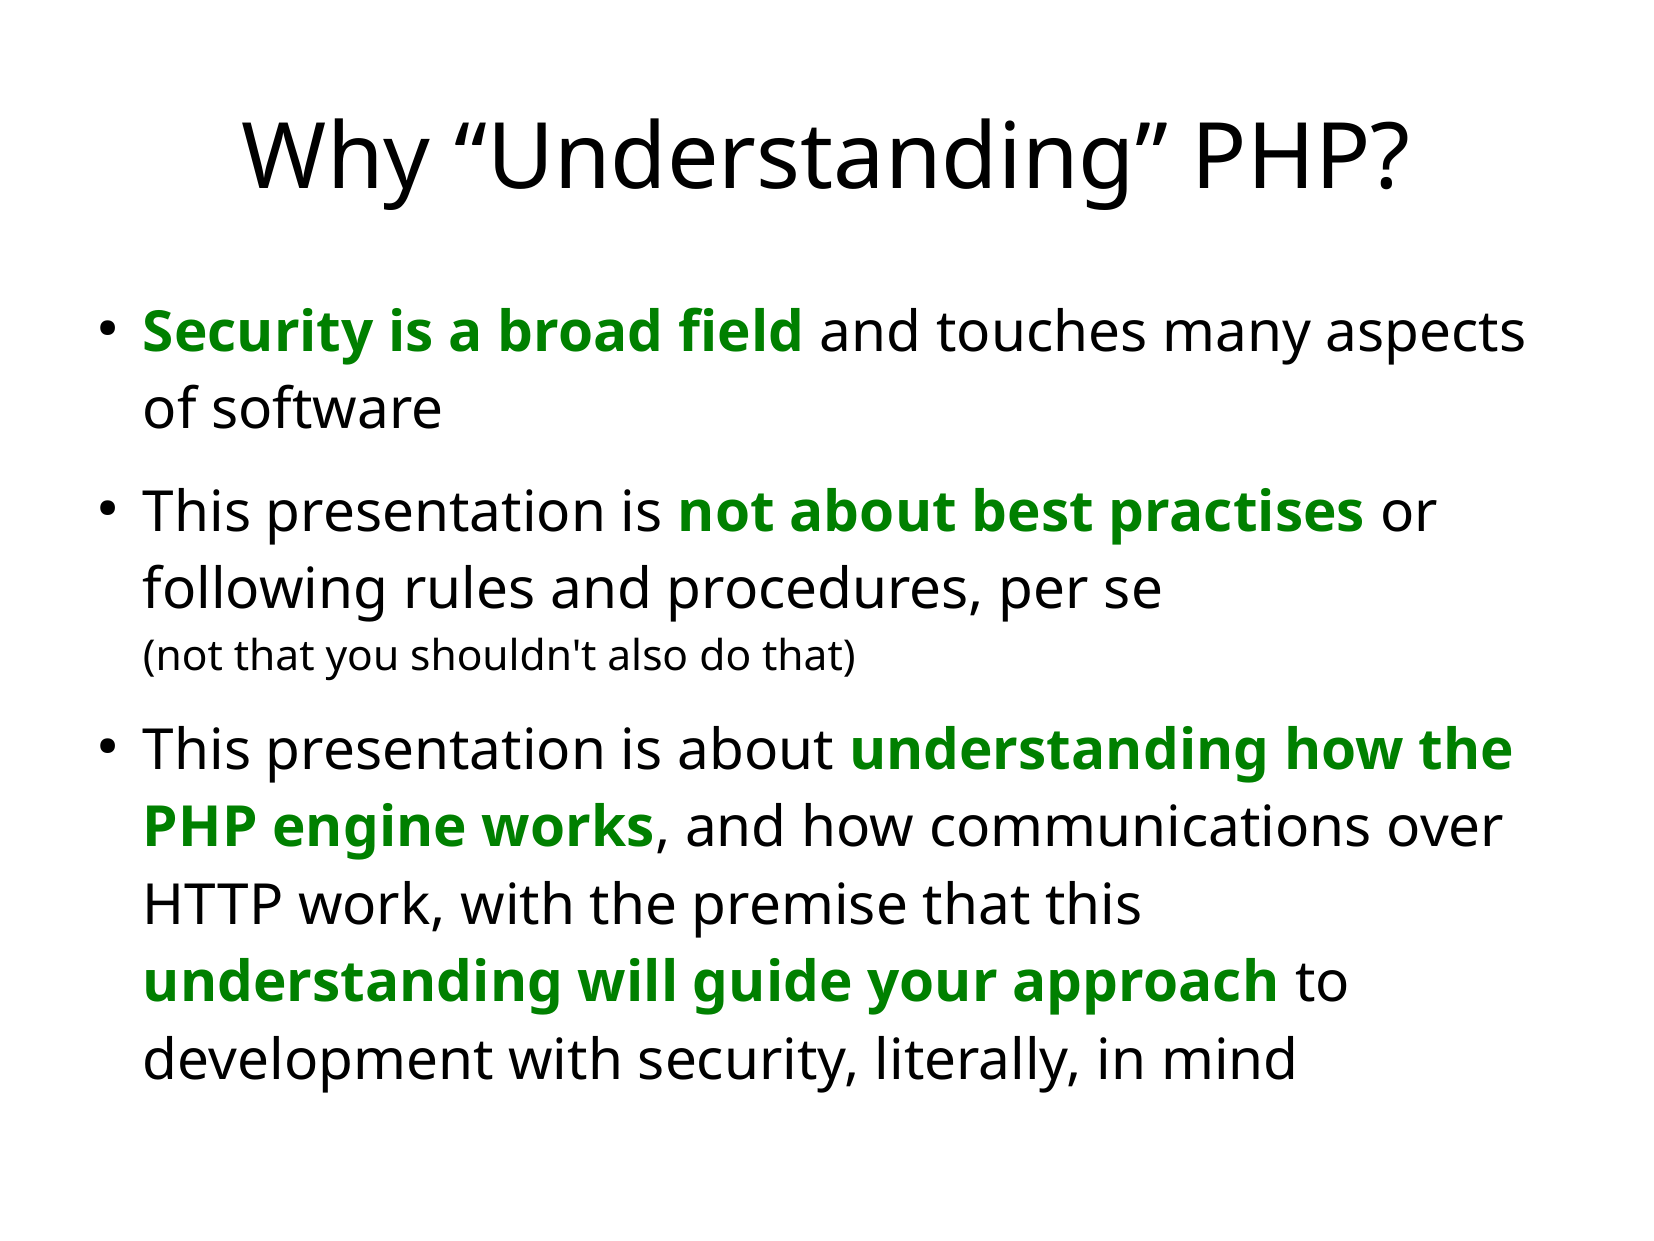

# Why “Understanding” PHP?
Security is a broad field and touches many aspects of software
This presentation is not about best practises or following rules and procedures, per se
(not that you shouldn't also do that)
This presentation is about understanding how the PHP engine works, and how communications over HTTP work, with the premise that this understanding will guide your approach to development with security, literally, in mind